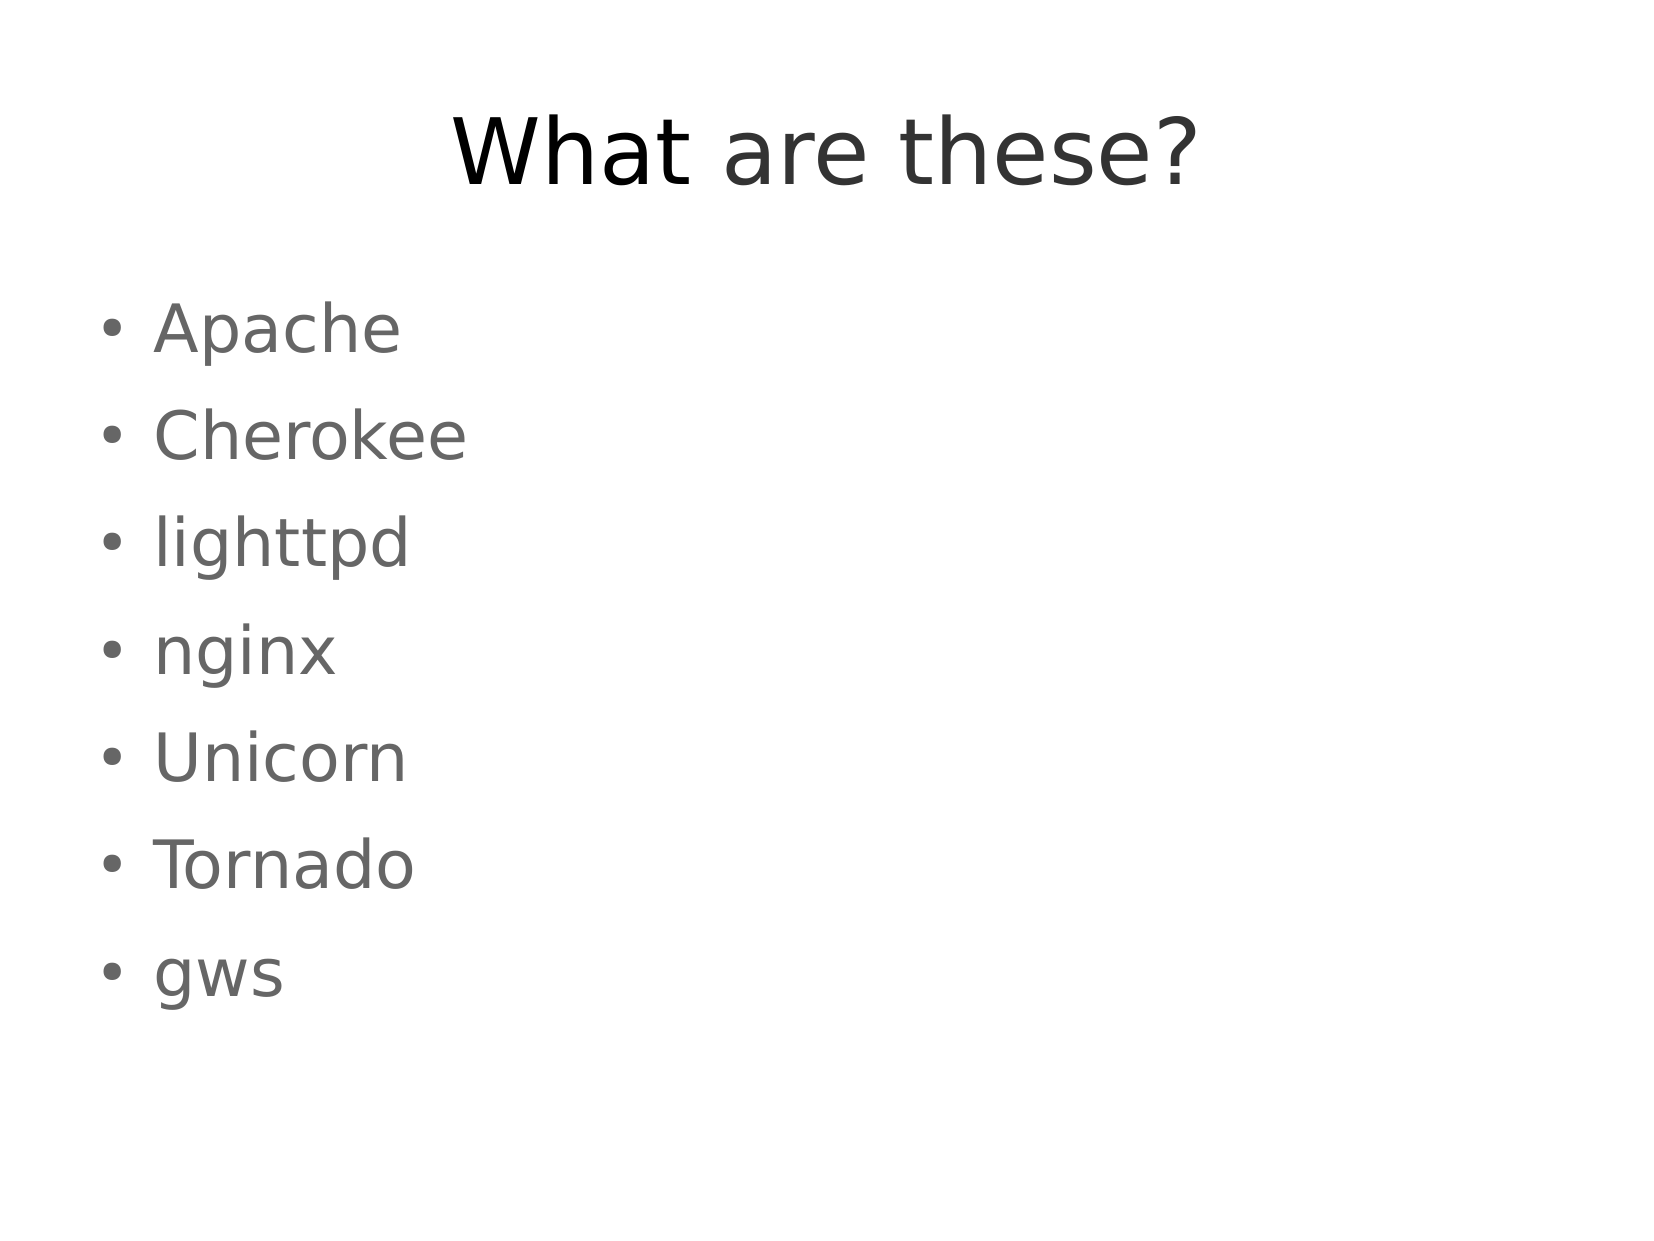

# What are these?
Apache
Cherokee
lighttpd
nginx
Unicorn
Tornado
gws